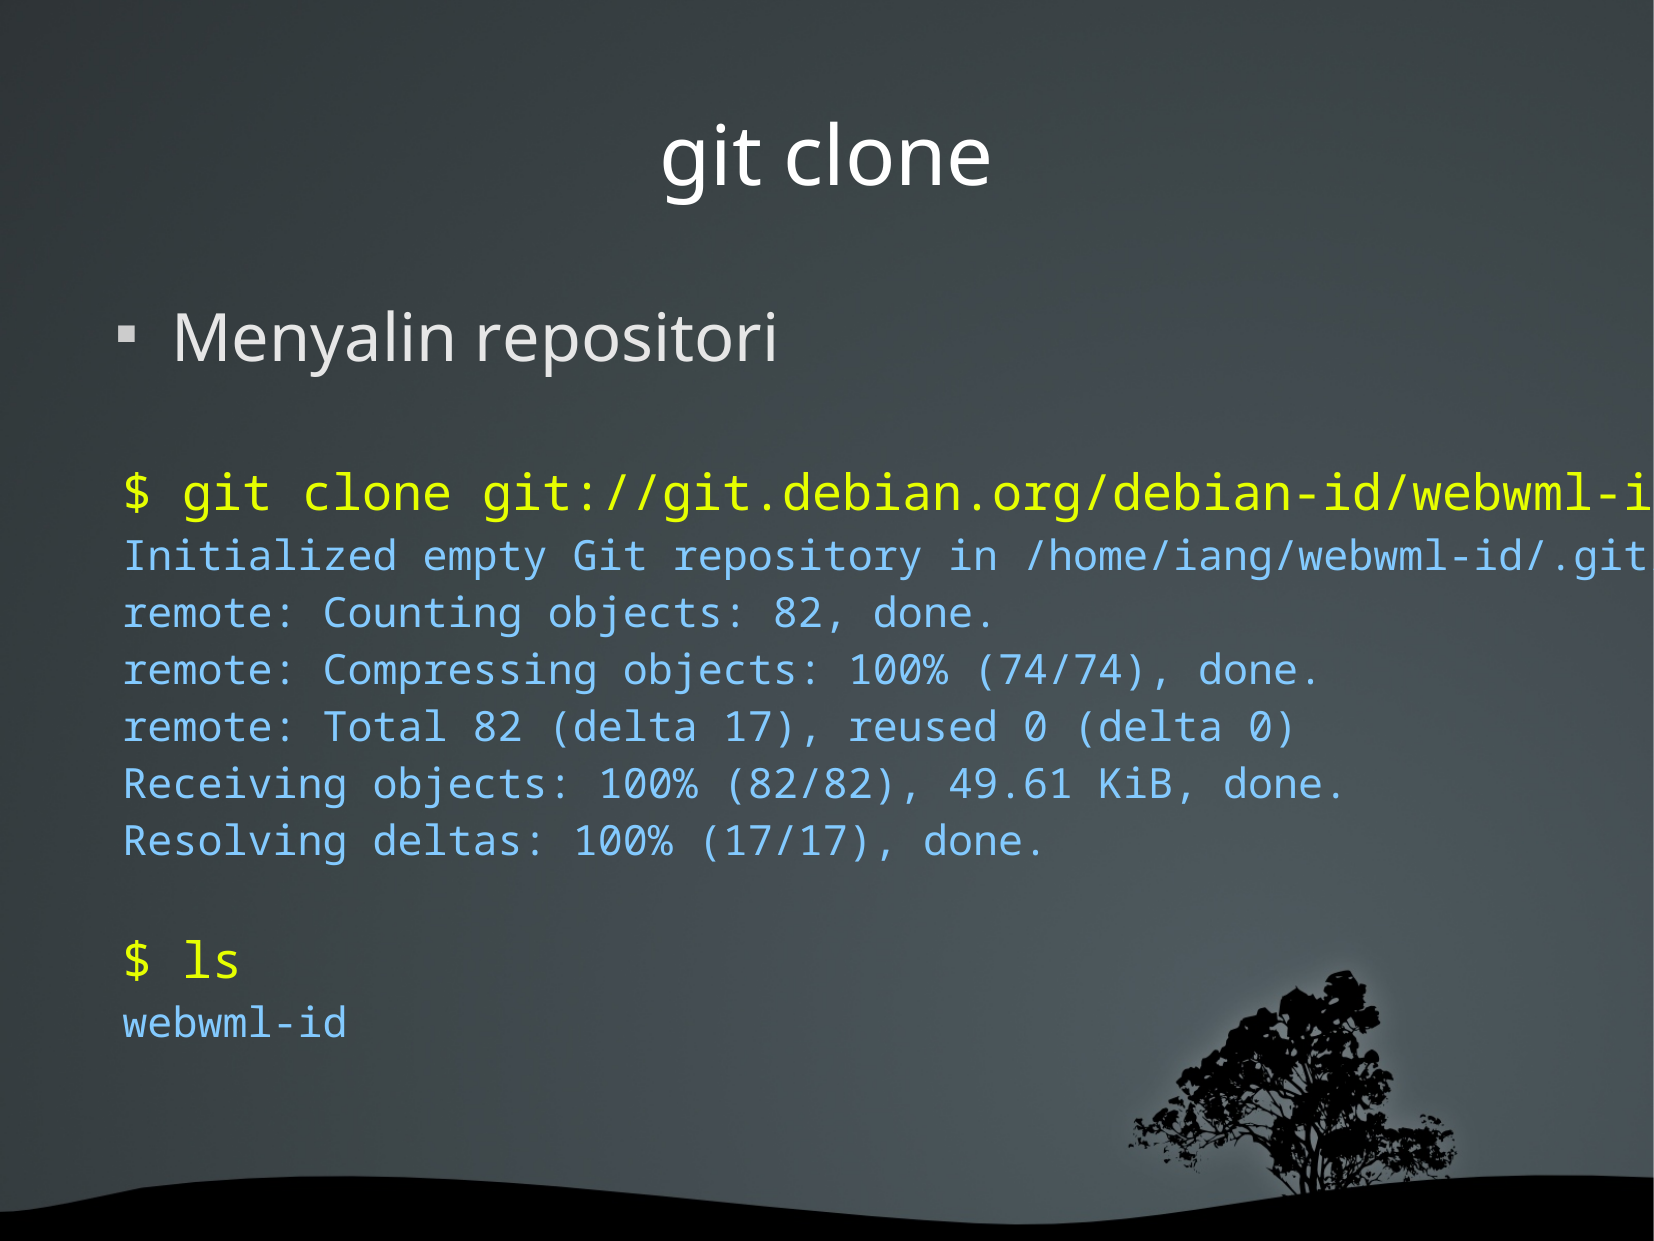

# git clone
Menyalin repositori
$ git clone git://git.debian.org/debian-id/webwml-id.git
Initialized empty Git repository in /home/iang/webwml-id/.git/
remote: Counting objects: 82, done.
remote: Compressing objects: 100% (74/74), done.
remote: Total 82 (delta 17), reused 0 (delta 0)
Receiving objects: 100% (82/82), 49.61 KiB, done.
Resolving deltas: 100% (17/17), done.
$ ls
webwml-id